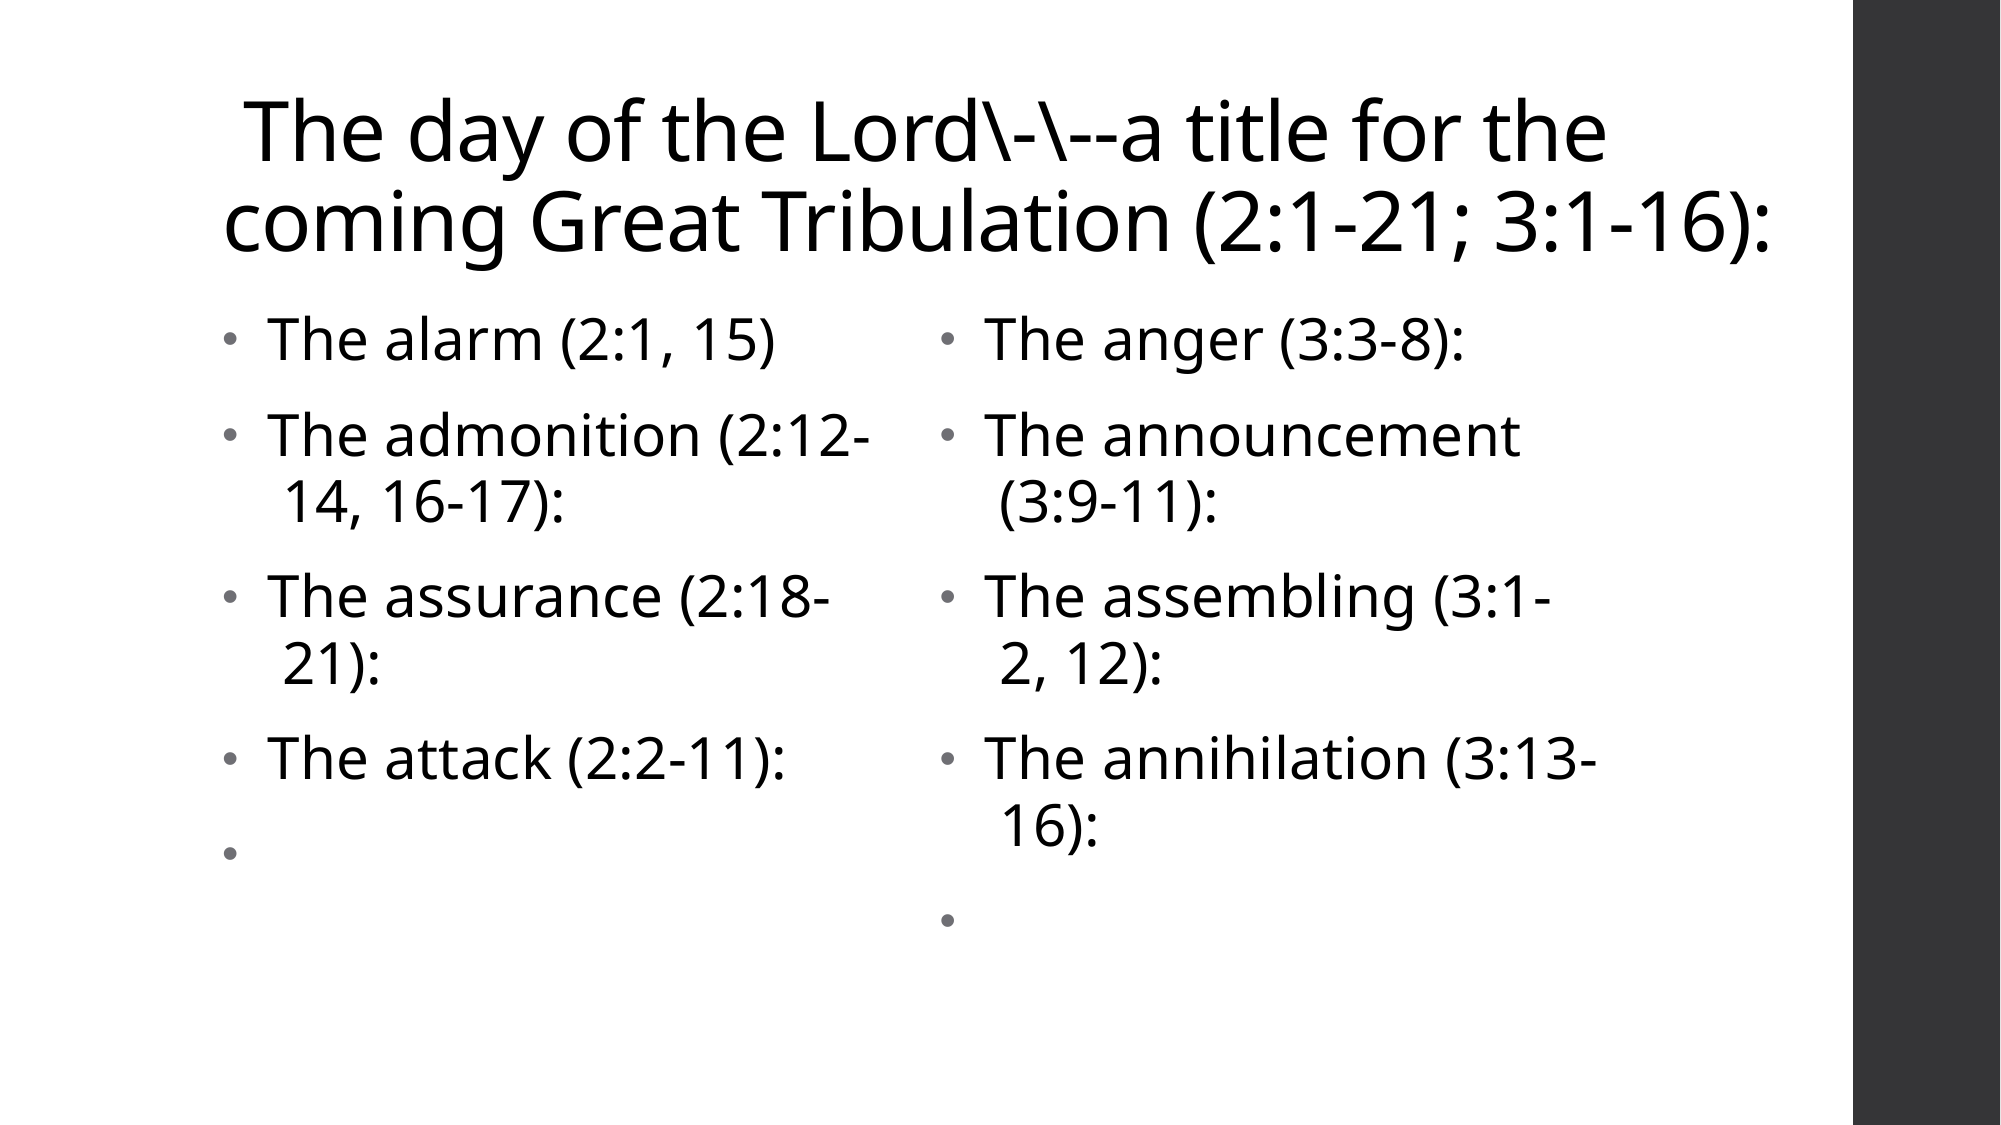

# The day of the Lord\-\--a title for the coming Great Tribulation (2:1-21; 3:1-16):
 The alarm (2:1, 15)
 The admonition (2:12-14, 16-17):
 The assurance (2:18-21):
 The attack (2:2-11):
 The anger (3:3-8):
 The announcement (3:9-11):
 The assembling (3:1-2, 12):
 The annihilation (3:13-16):